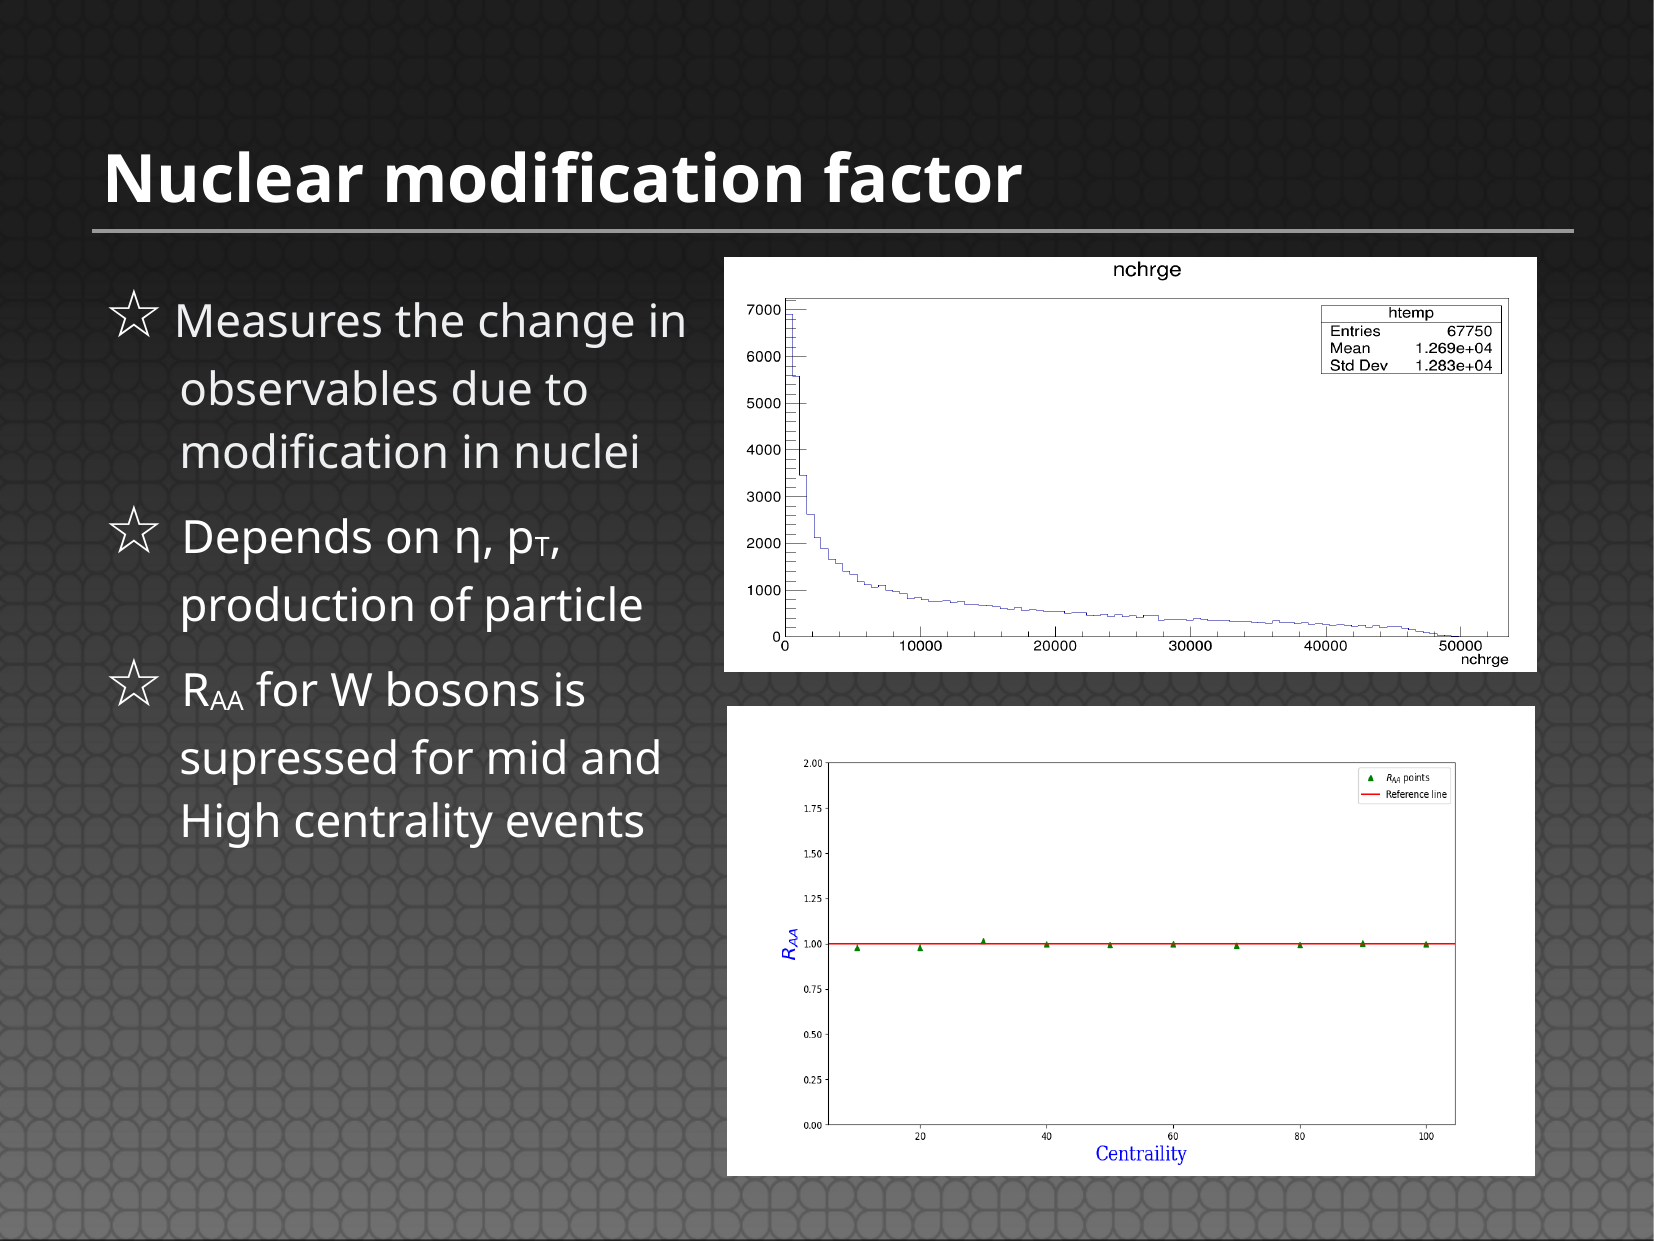

# Nuclear modification factor
☆ Measures the change in 	observables due to 			modification in nuclei
☆ Depends on η, pT, 			production of particle
☆ RAA for W bosons is 			supressed for mid and 		High centrality events